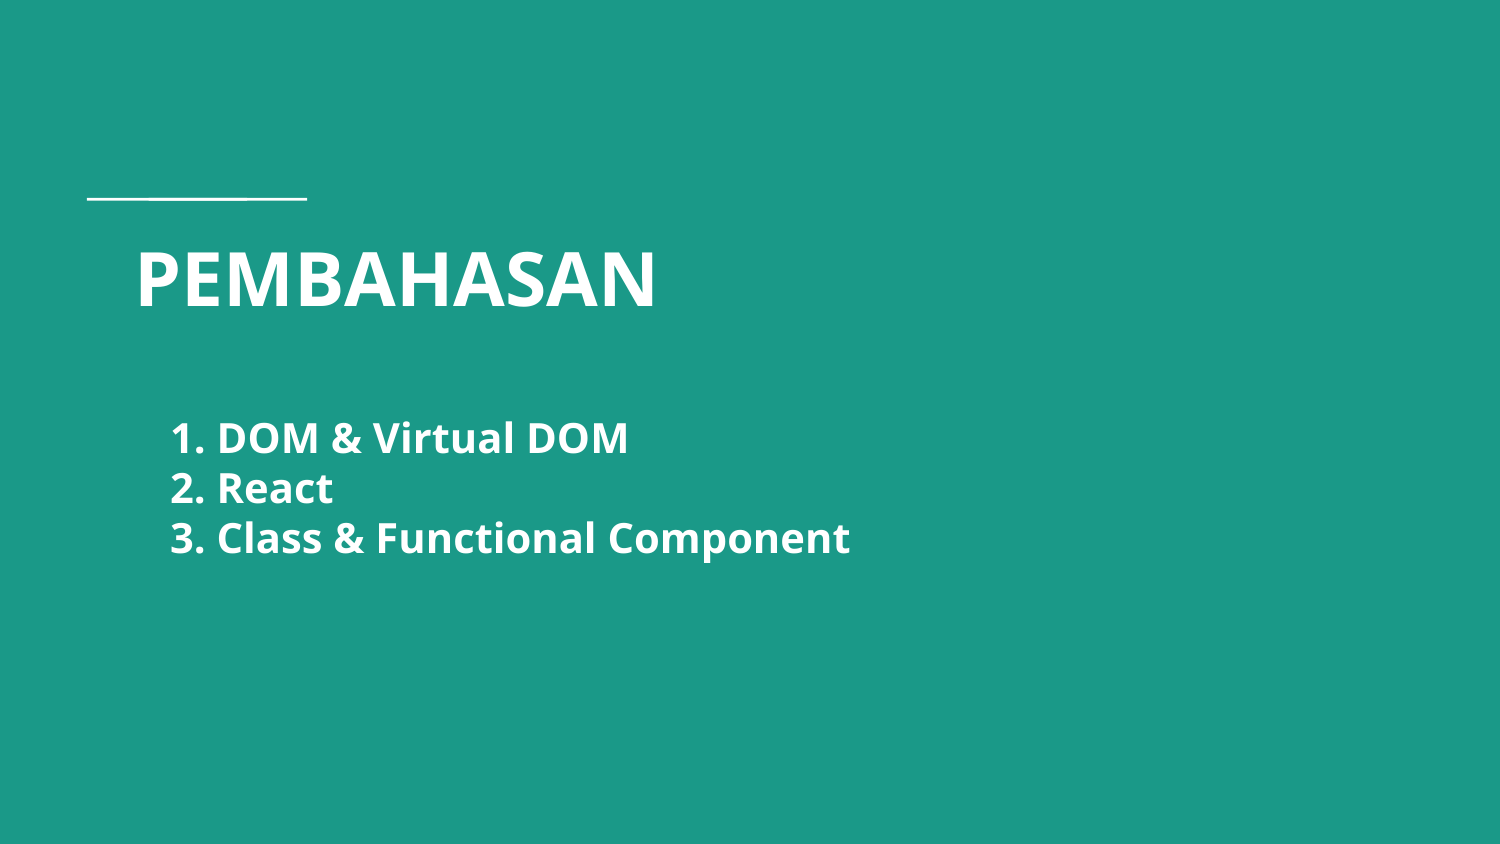

# PEMBAHASAN
1. DOM & Virtual DOM
2. React
3. Class & Functional Component